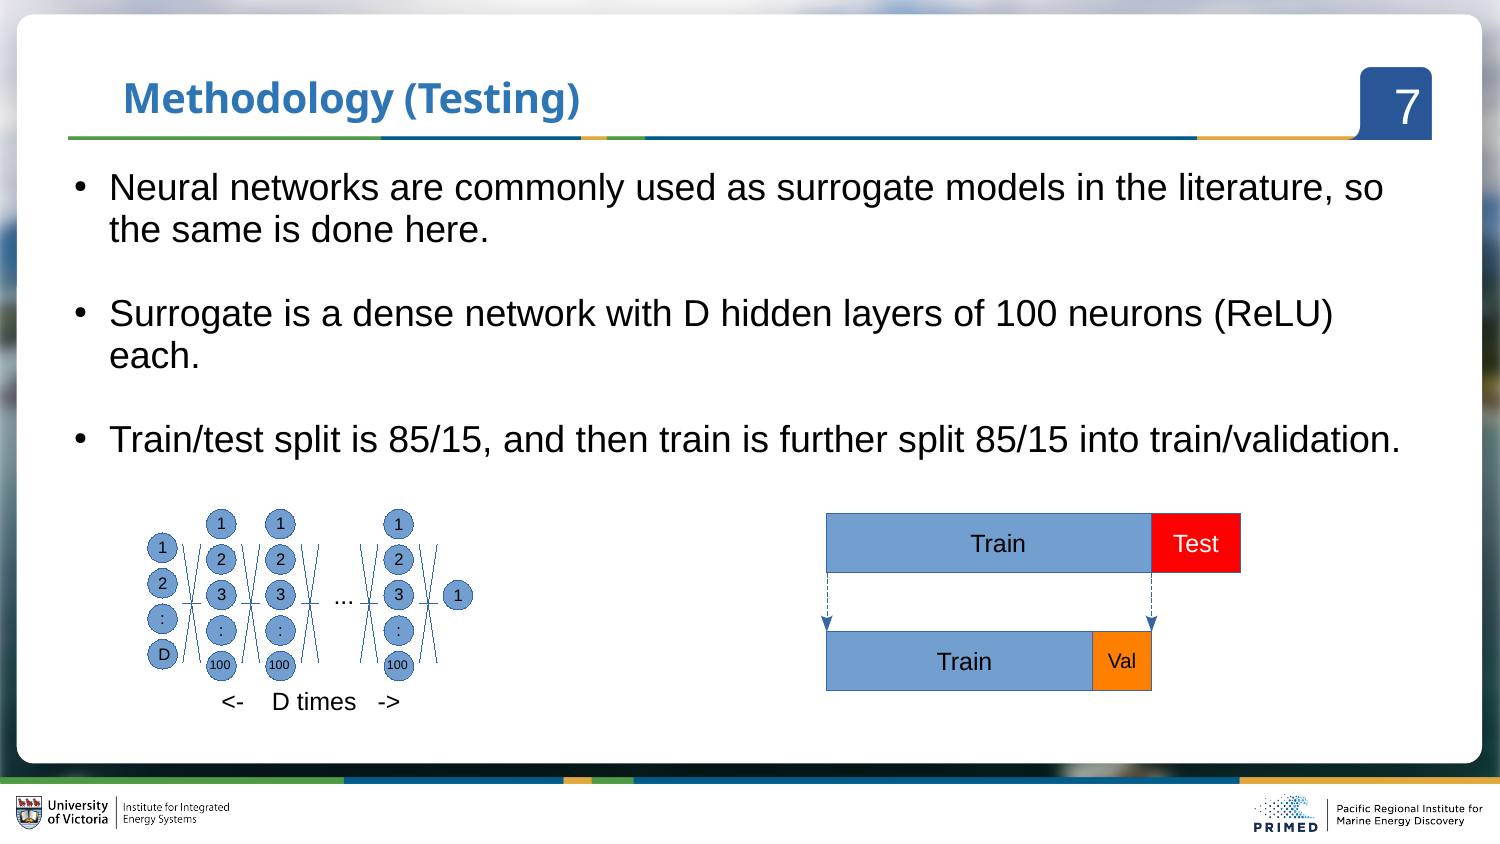

# Methodology (Testing)
Neural networks are commonly used as surrogate models in the literature, so the same is done here.
Surrogate is a dense network with D hidden layers of 100 neurons (ReLU) each.
Train/test split is 85/15, and then train is further split 85/15 into train/validation.
1
2
3
:
1
2
3
:
1
2
3
:
1
2
...
1
:
D
100
100
100
<- D times ->
Train
Test
Train
Val